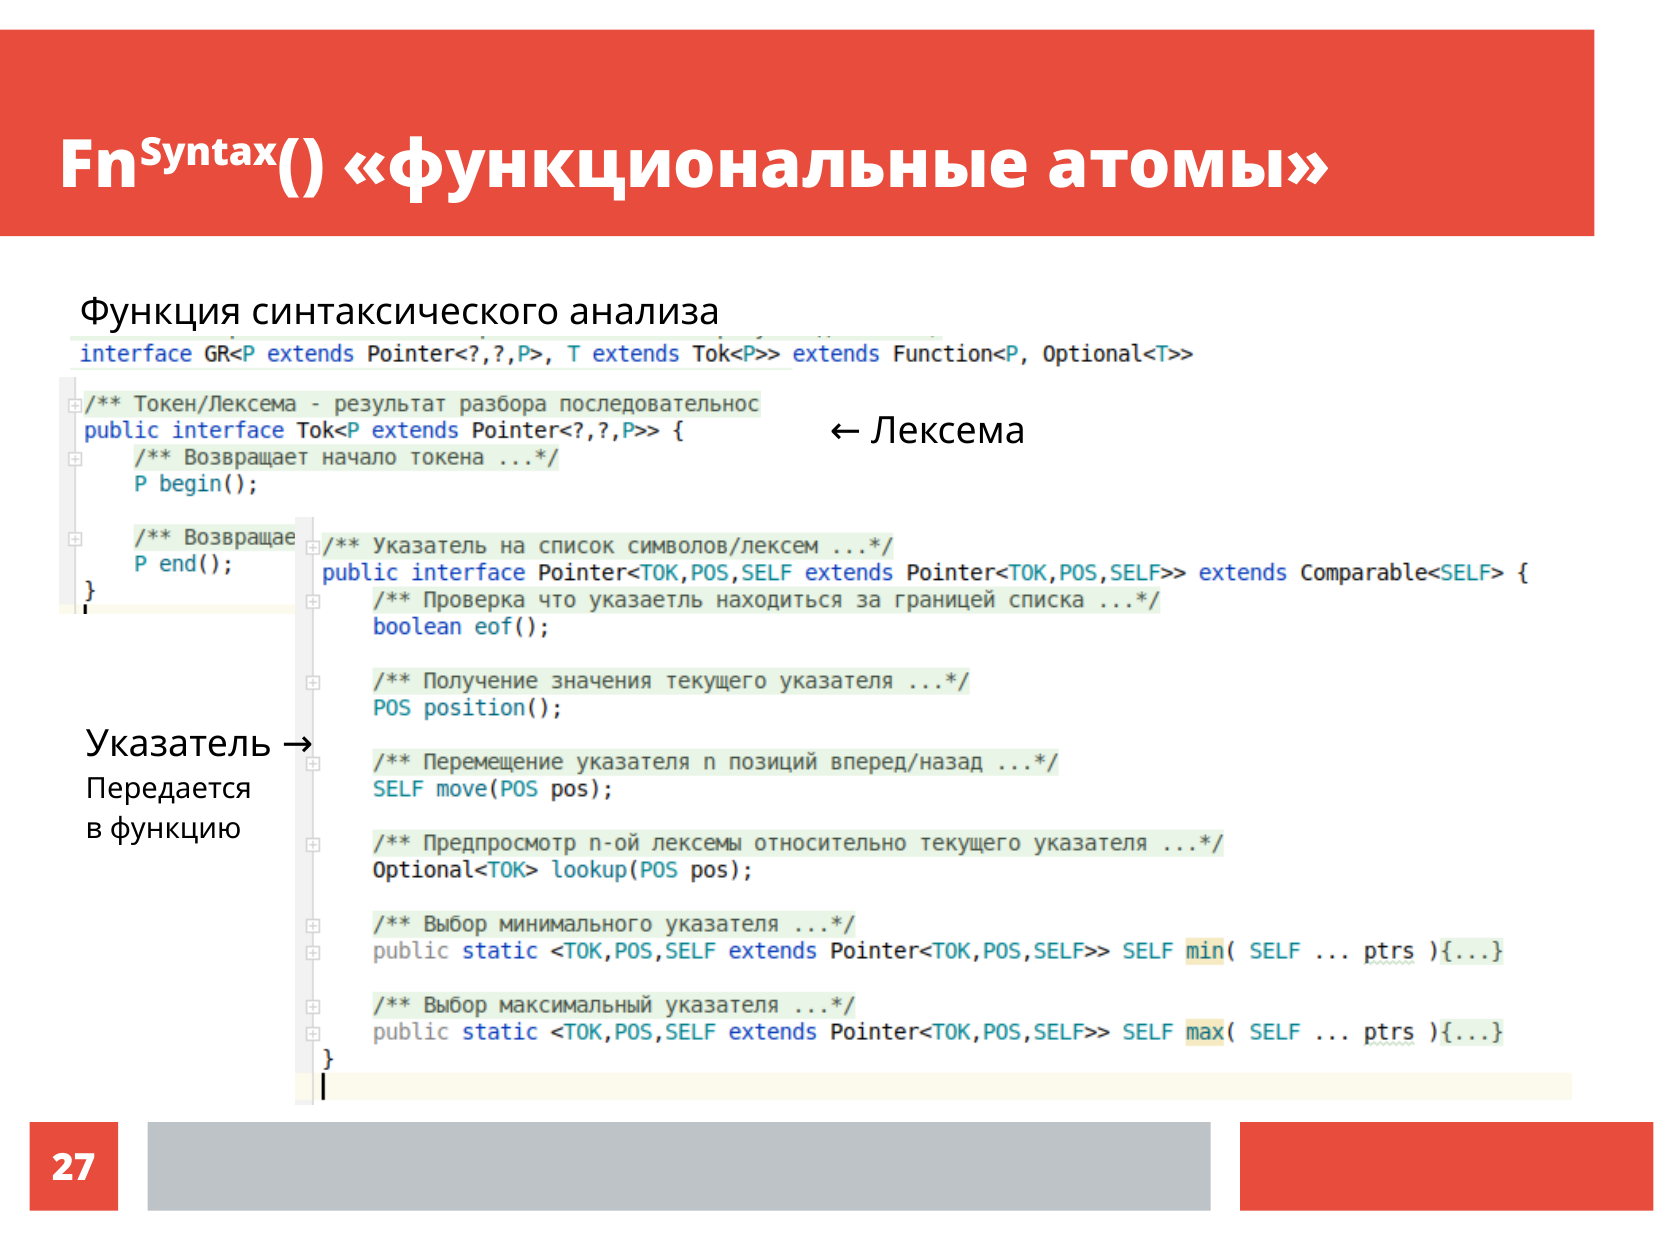

# FnSyntax() «функциональные атомы»
Функция синтаксического анализа
← Лексема
Указатель →
Передается
в функцию
27